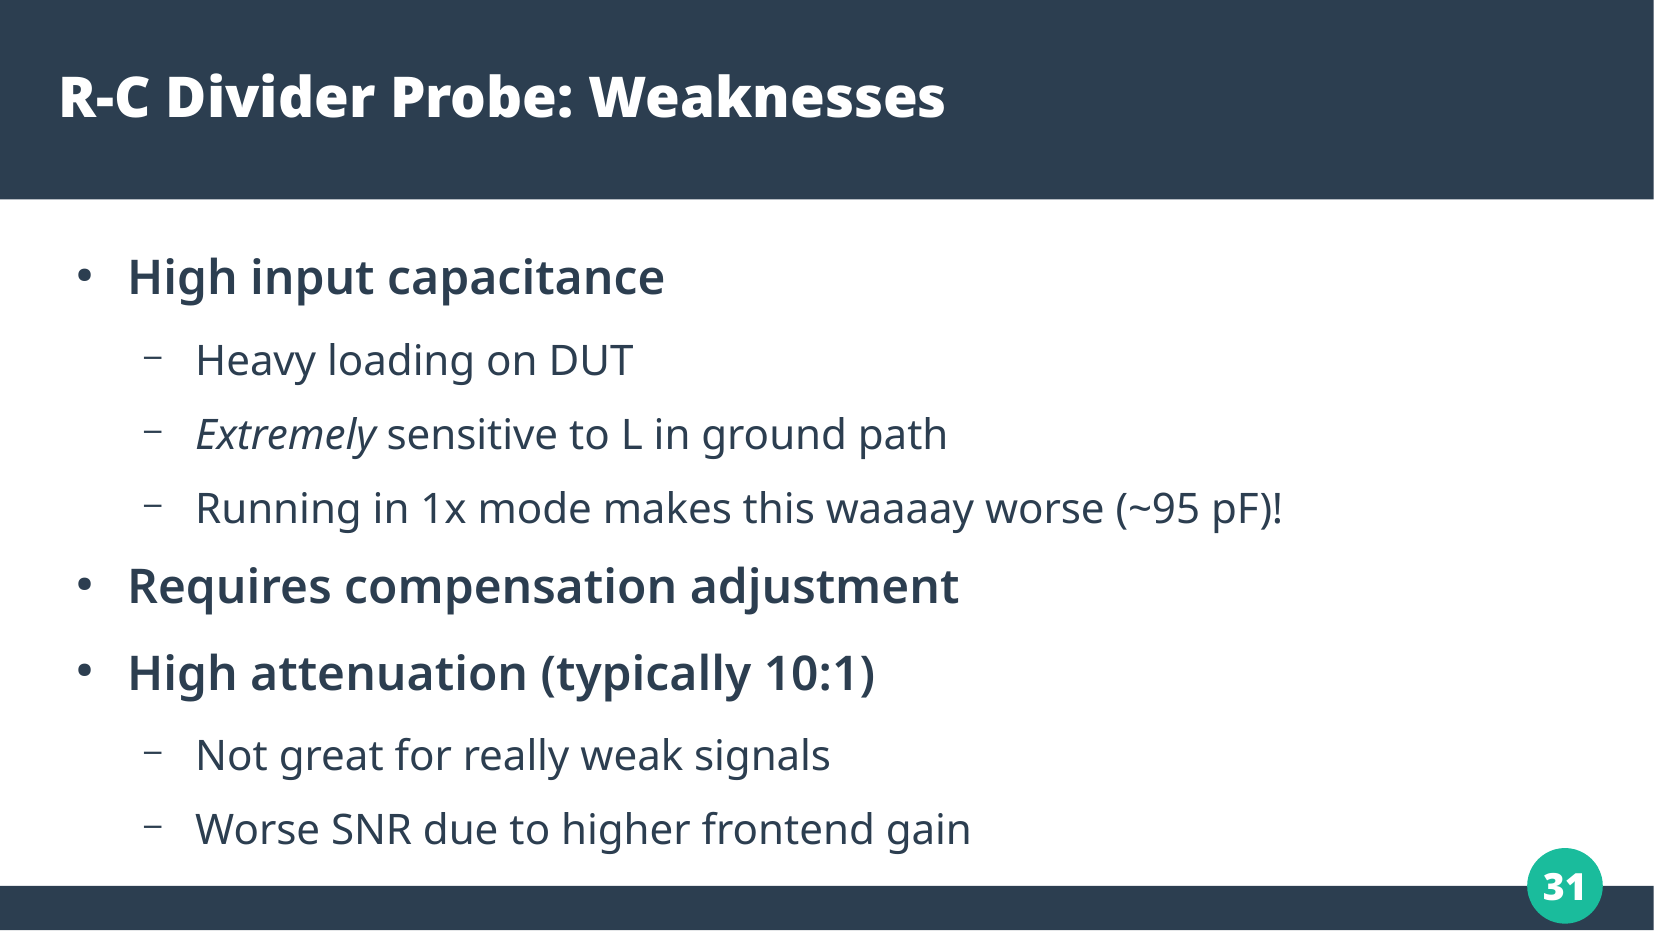

# R-C Divider Probe: Weaknesses
High input capacitance
Heavy loading on DUT
Extremely sensitive to L in ground path
Running in 1x mode makes this waaaay worse (~95 pF)!
Requires compensation adjustment
High attenuation (typically 10:1)
Not great for really weak signals
Worse SNR due to higher frontend gain